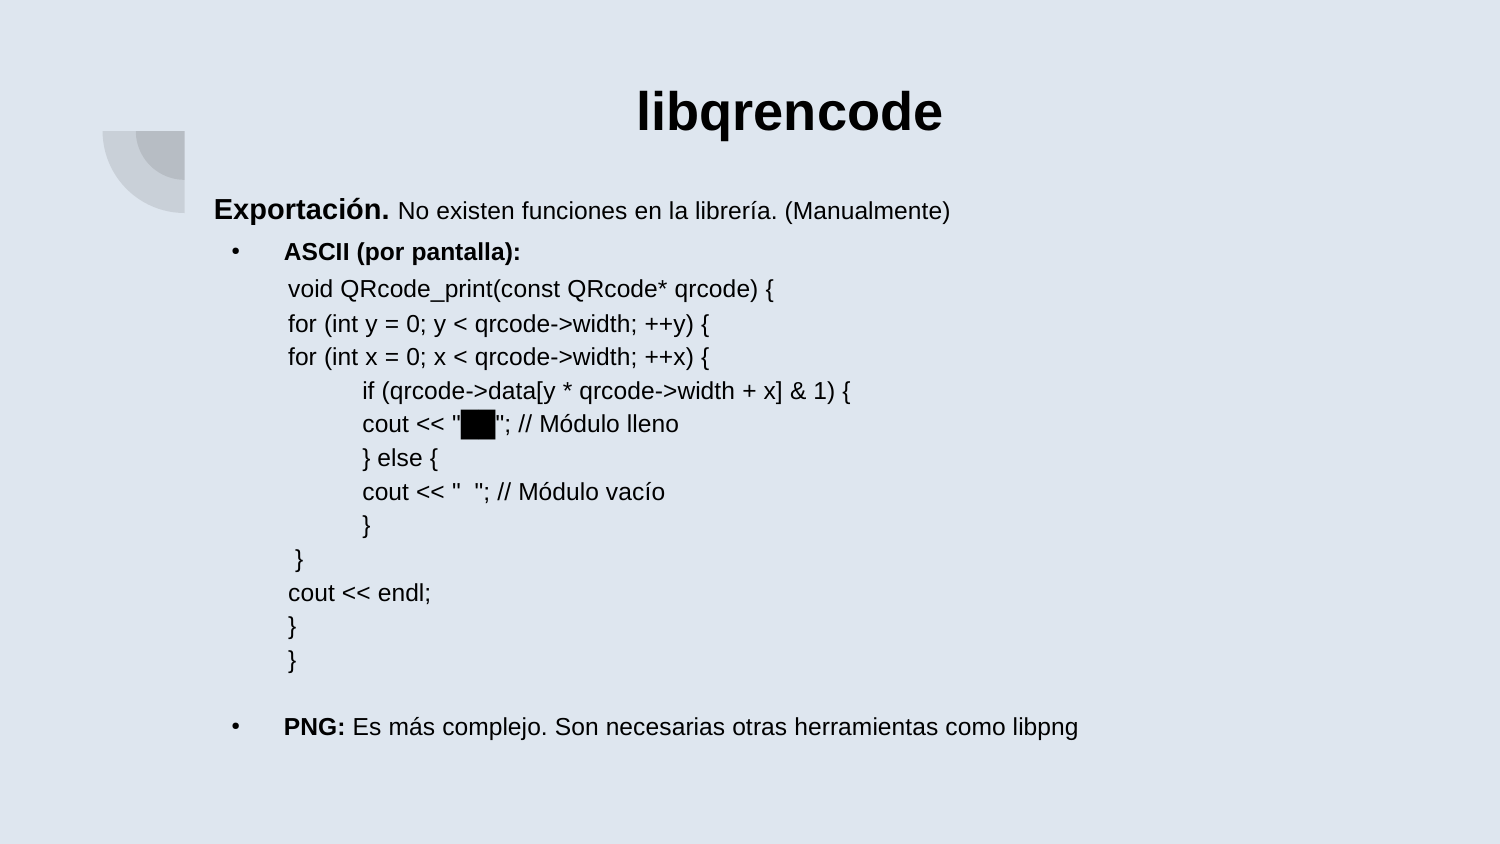

# libqrencode
Exportación. No existen funciones en la librería. (Manualmente)
ASCII (por pantalla):
		void QRcode_print(const QRcode* qrcode) {
 			for (int y = 0; y < qrcode->width; ++y) {
 				for (int x = 0; x < qrcode->width; ++x) {
 				if (qrcode->data[y * qrcode->width + x] & 1) {
 					cout << "██"; // Módulo lleno
 				} else {
 					cout << " "; // Módulo vacío
 				}
 				 }
 				cout << endl;
 			}
		}
PNG: Es más complejo. Son necesarias otras herramientas como libpng